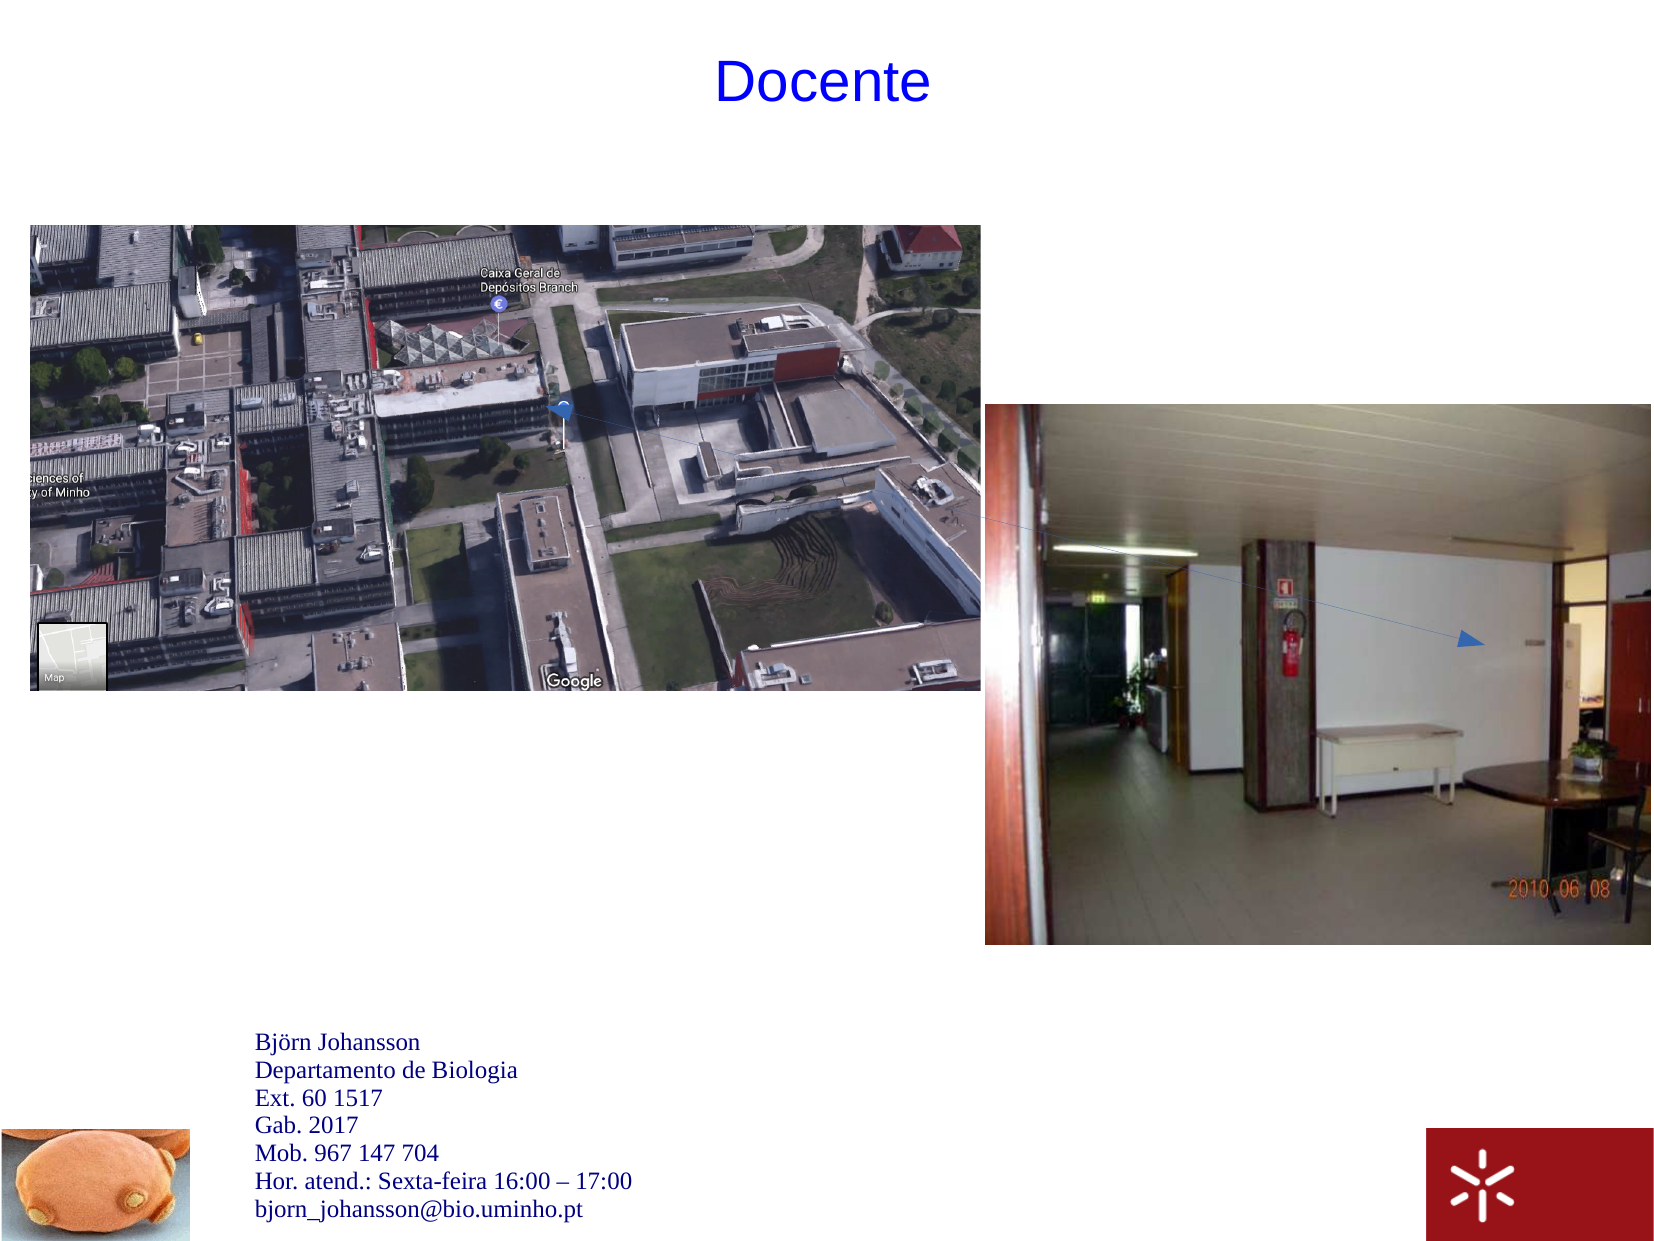

# Docente
Björn Johansson
Departamento de Biologia
Ext. 60 1517
Gab. 2017
Mob. 967 147 704
Hor. atend.: Sexta-feira 16:00 – 17:00
bjorn_johansson@bio.uminho.pt